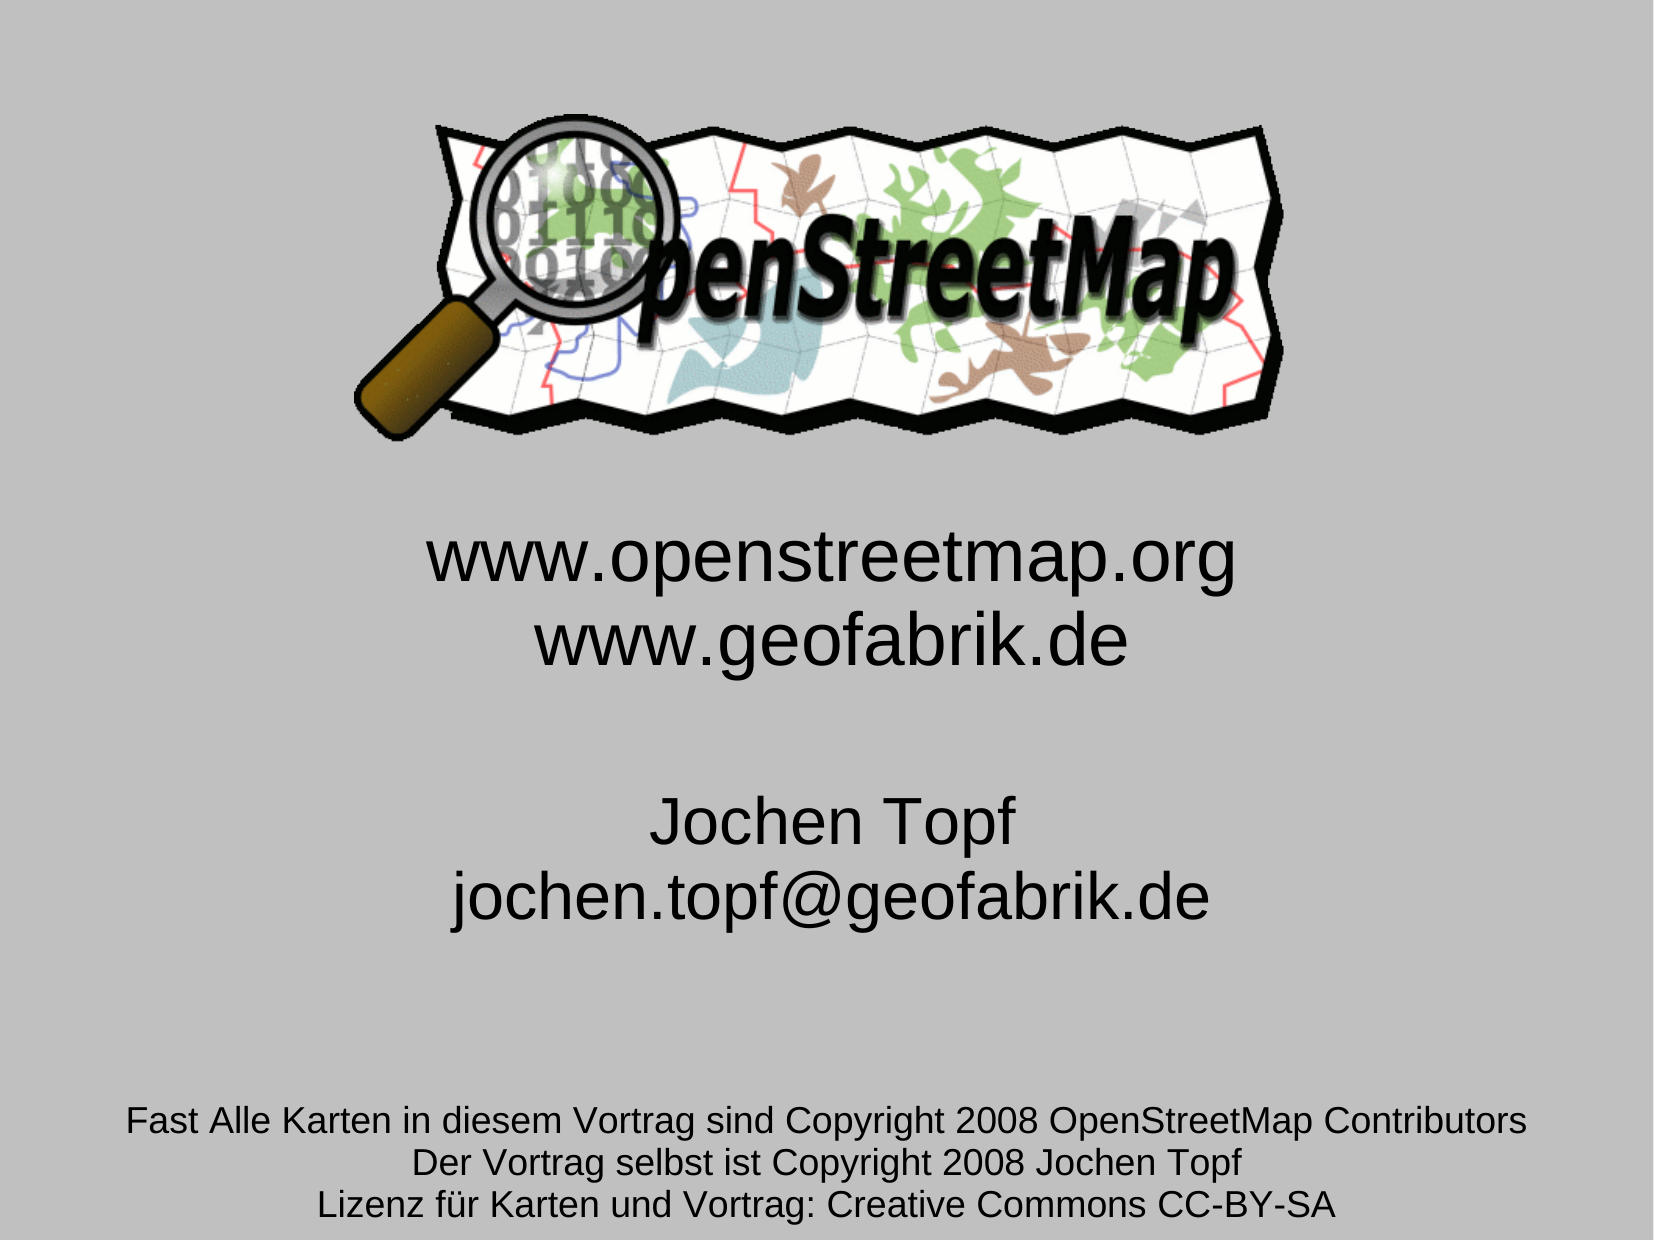

# www.openstreetmap.org www.geofabrik.de Jochen Topf jochen.topf@geofabrik.de
Fast Alle Karten in diesem Vortrag sind Copyright 2008 OpenStreetMap Contributors
Der Vortrag selbst ist Copyright 2008 Jochen Topf
Lizenz für Karten und Vortrag: Creative Commons CC-BY-SA